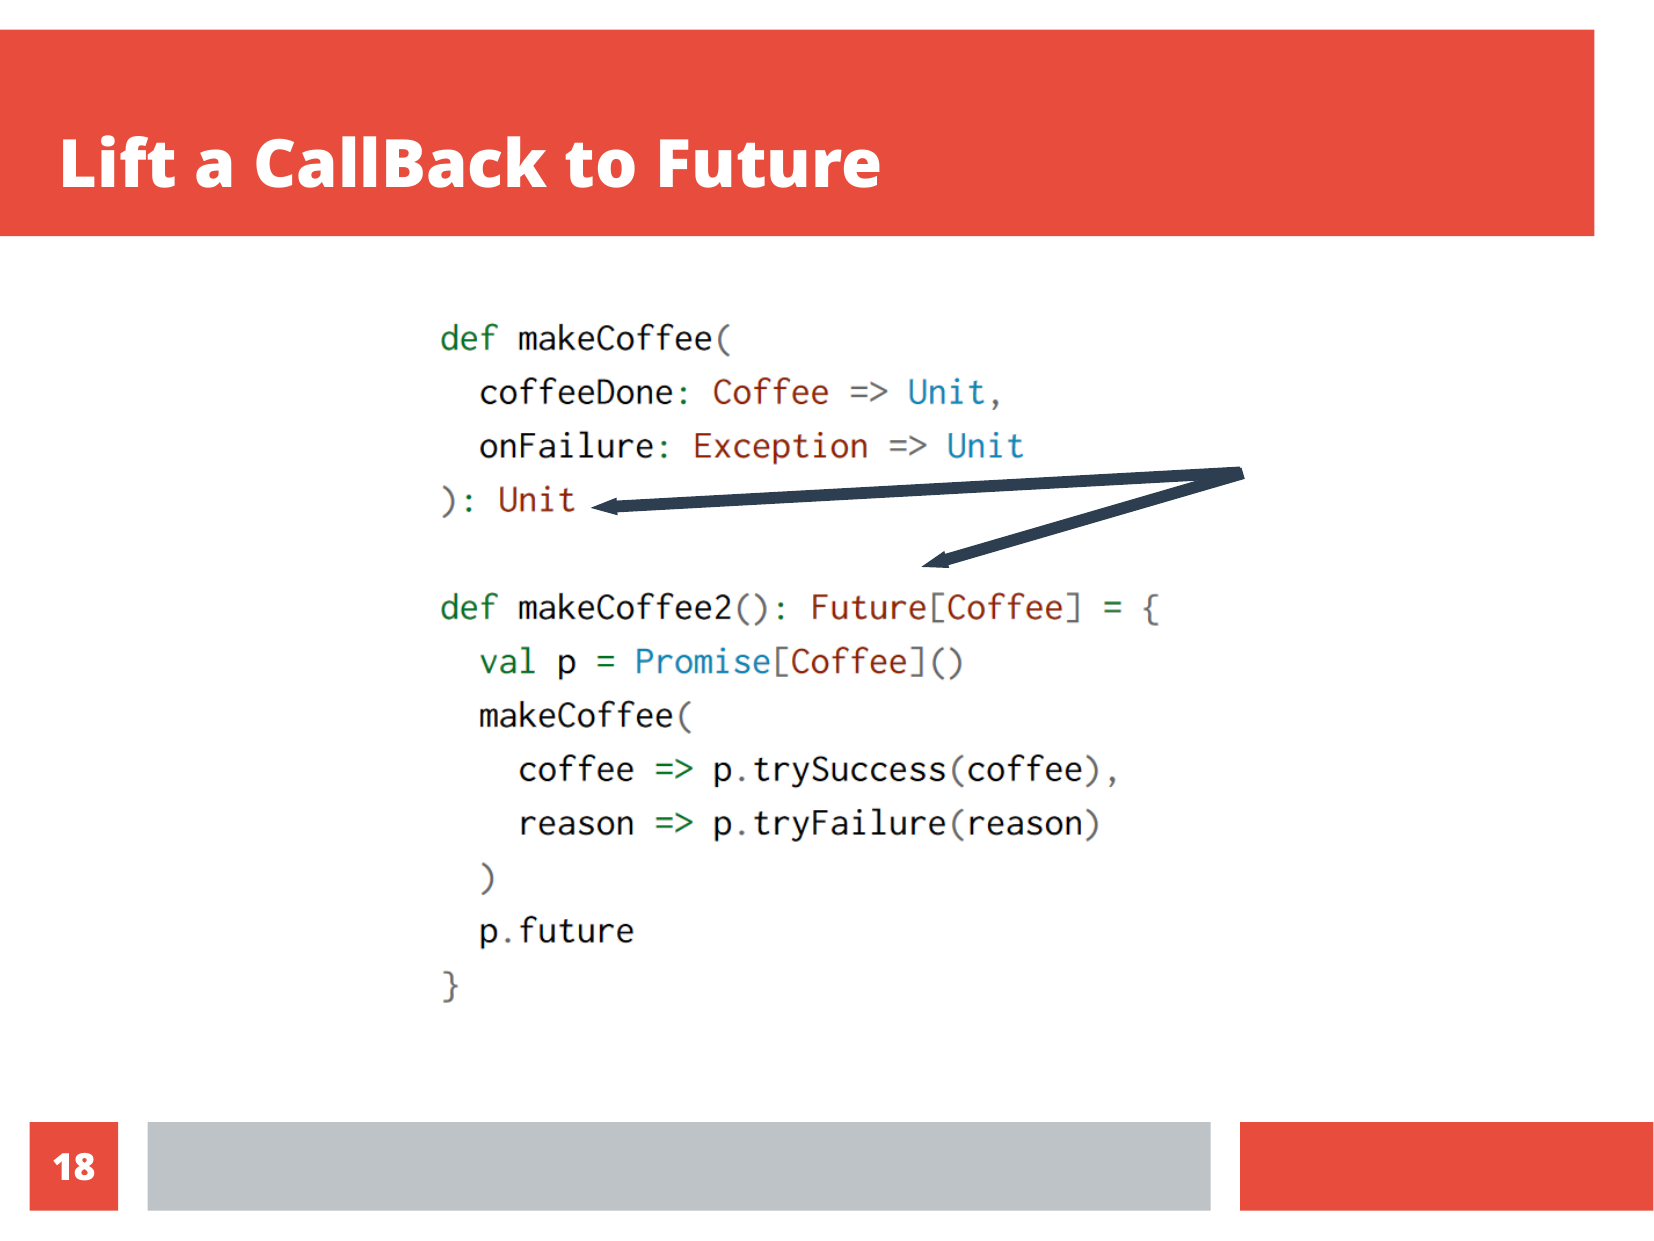

# Lift a CallBack to Future
18